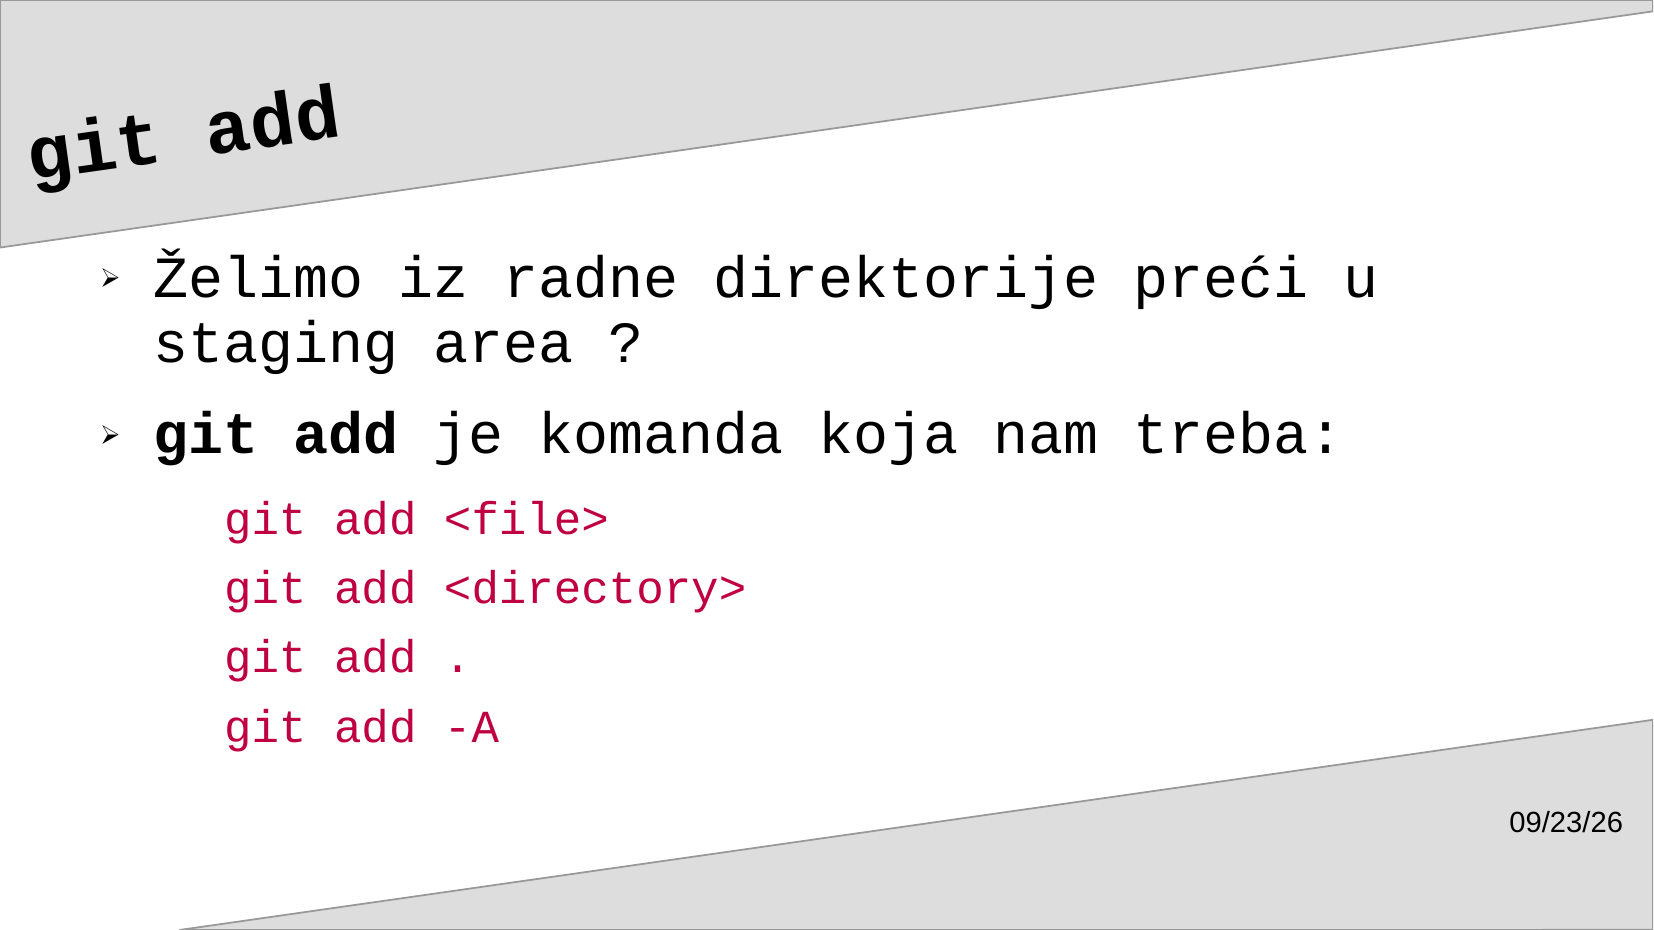

# git add
Želimo iz radne direktorije preći u staging area ?
git add je komanda koja nam treba:
git add <file>
git add <directory>
git add .
git add -A
33